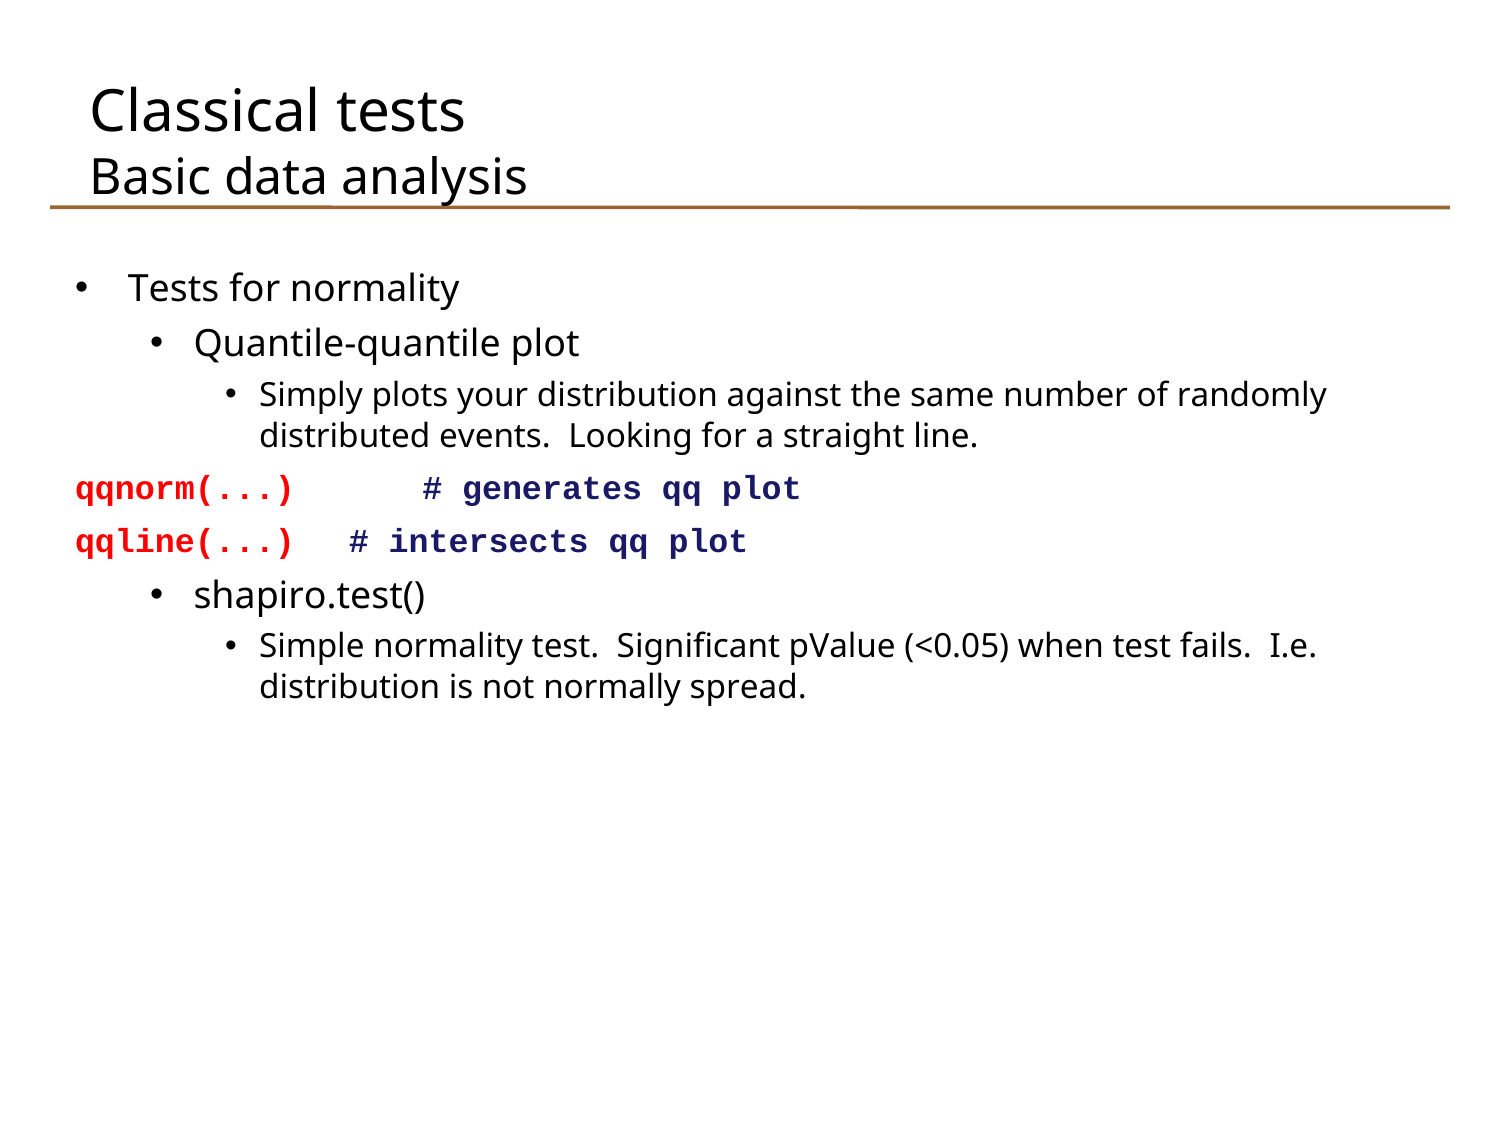

Classical tests
Basic data analysis
Tests for normality
Quantile-quantile plot
Simply plots your distribution against the same number of randomly distributed events. Looking for a straight line.
qqnorm(...) 		# generates qq plot
qqline(...) 	# intersects qq plot
shapiro.test()‏
Simple normality test. Significant pValue (<0.05) when test fails. I.e. distribution is not normally spread.